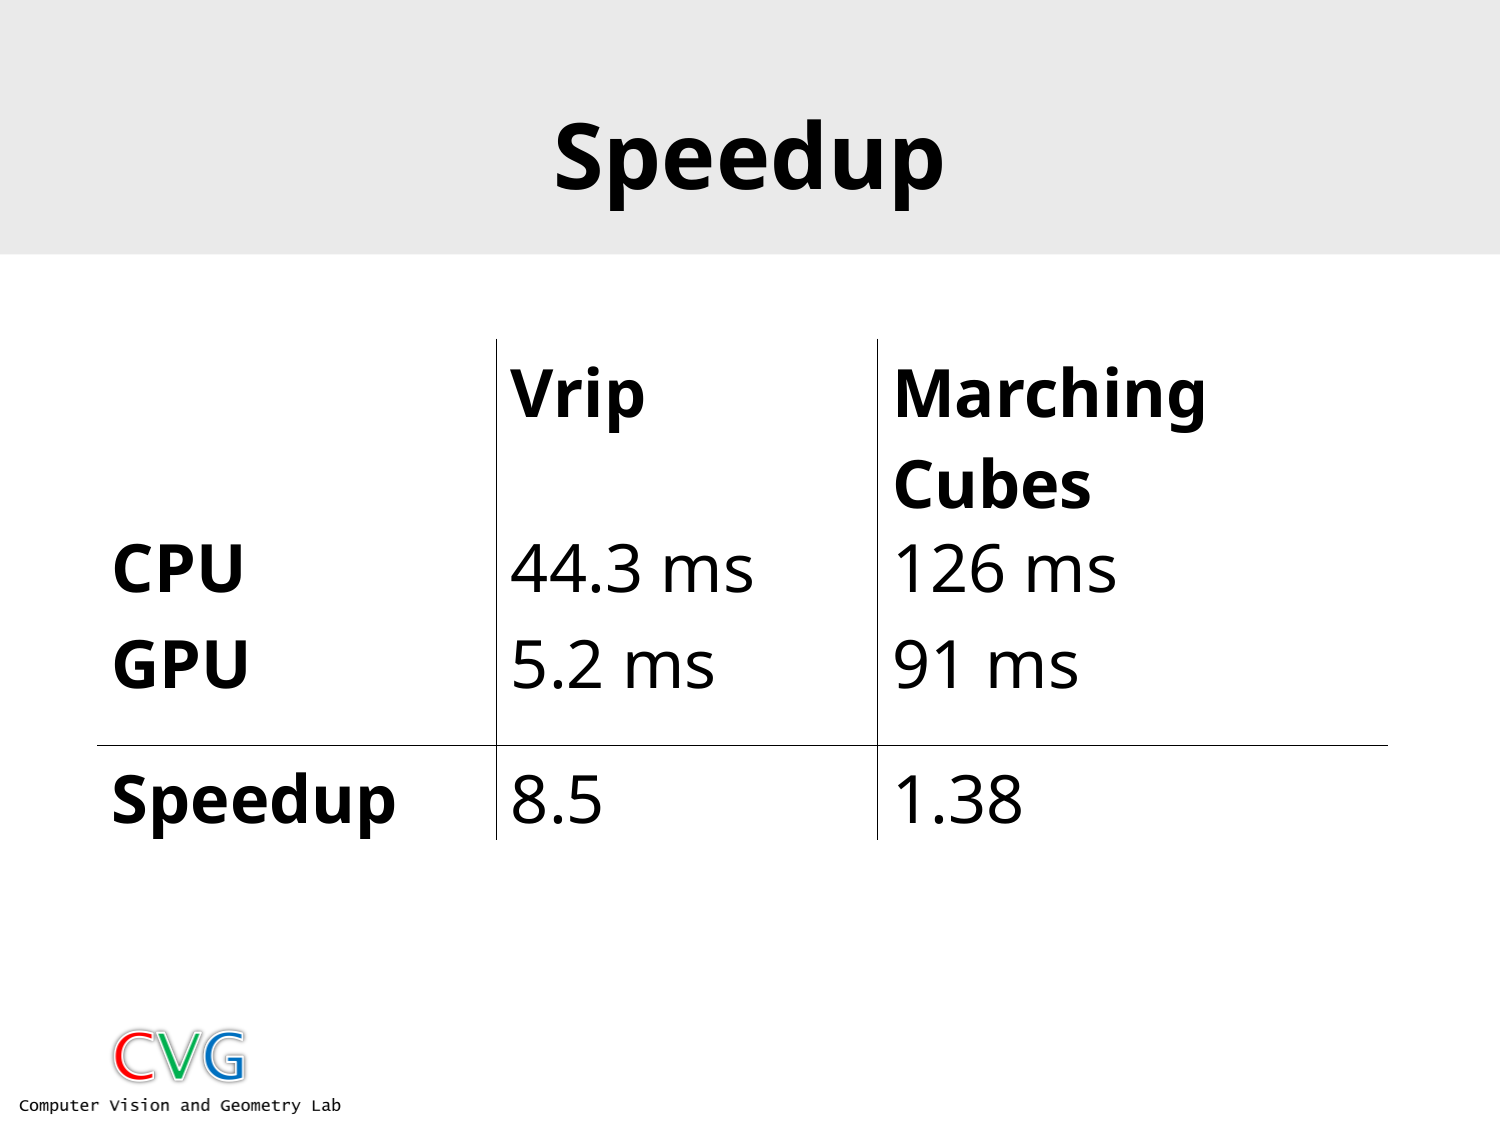

# Speedup
| | Vrip | Marching Cubes |
| --- | --- | --- |
| CPU | 44.3 ms | 126 ms |
| GPU | 5.2 ms | 91 ms |
| | | |
| Speedup | 8.5 | 1.38 |